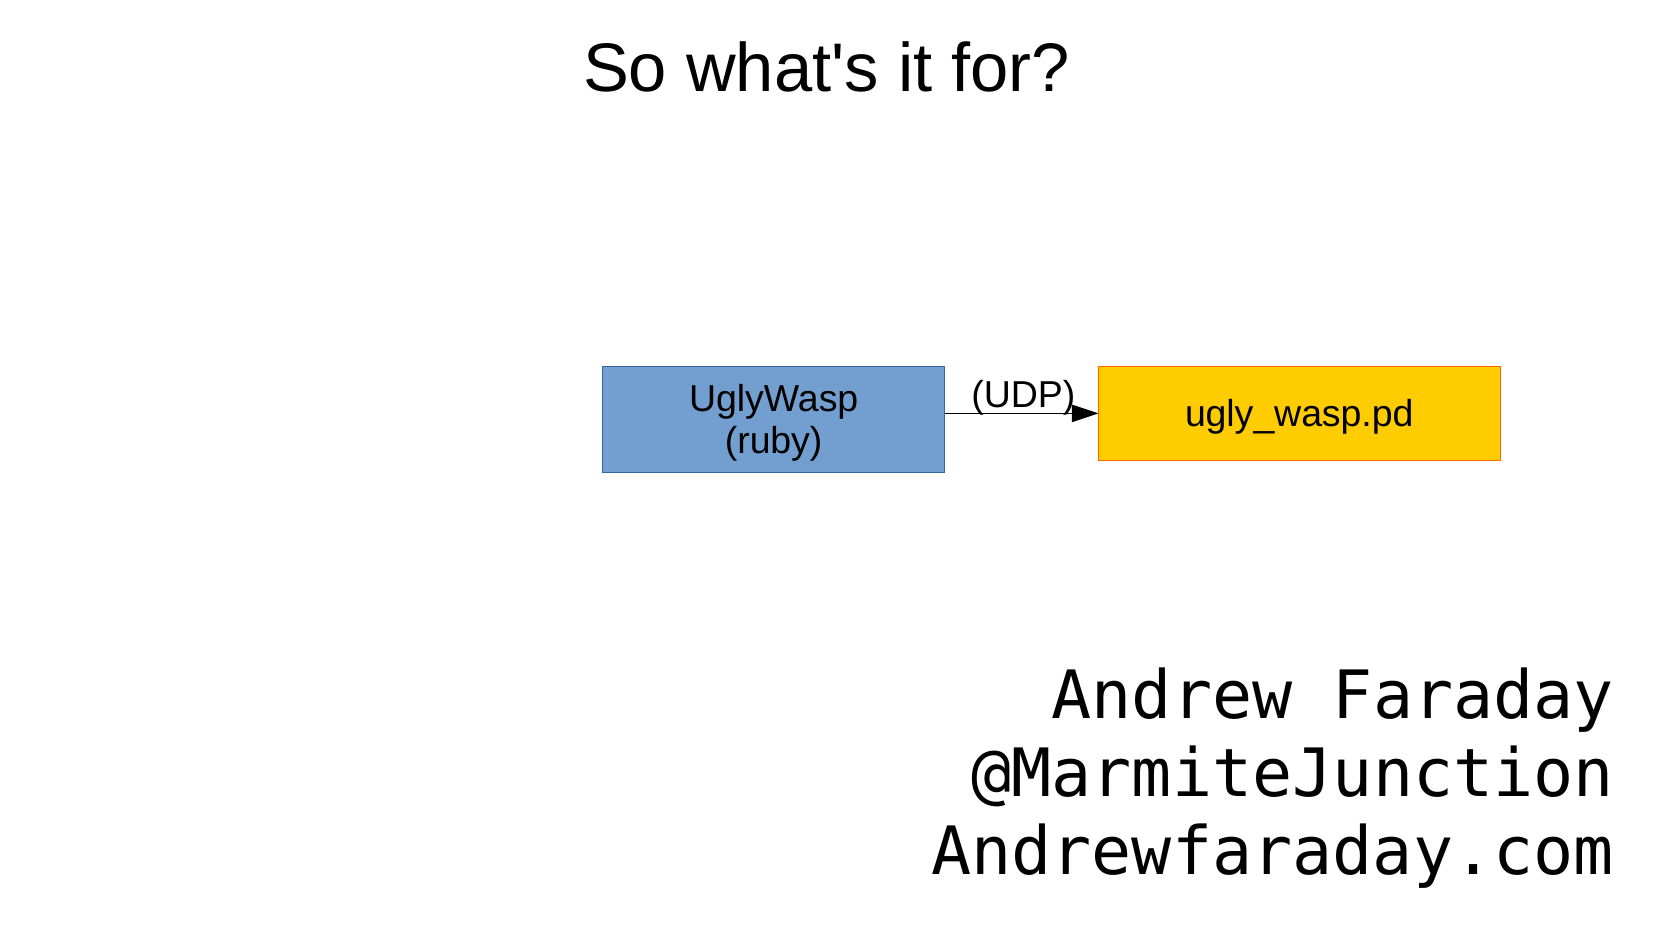

# So what's it for?
UglyWasp
(ruby)
(UDP)
ugly_wasp.pd
Andrew Faraday
@MarmiteJunction
Andrewfaraday.com